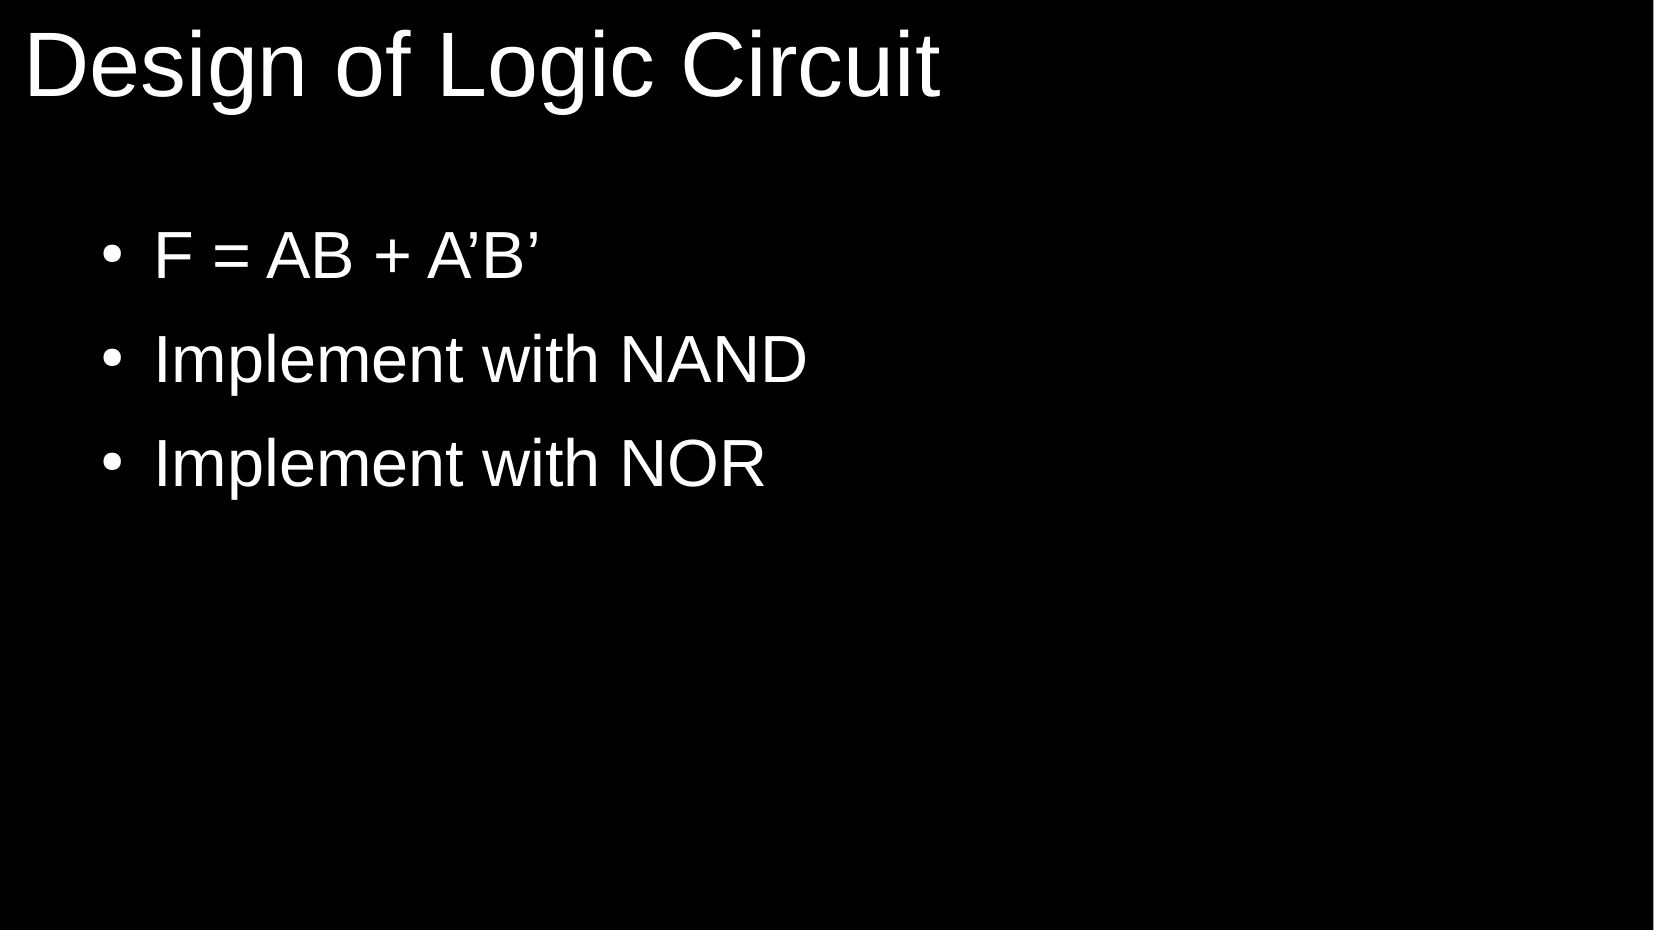

# Design of Logic Circuit
F = AB + A’B’
Implement with NAND
Implement with NOR